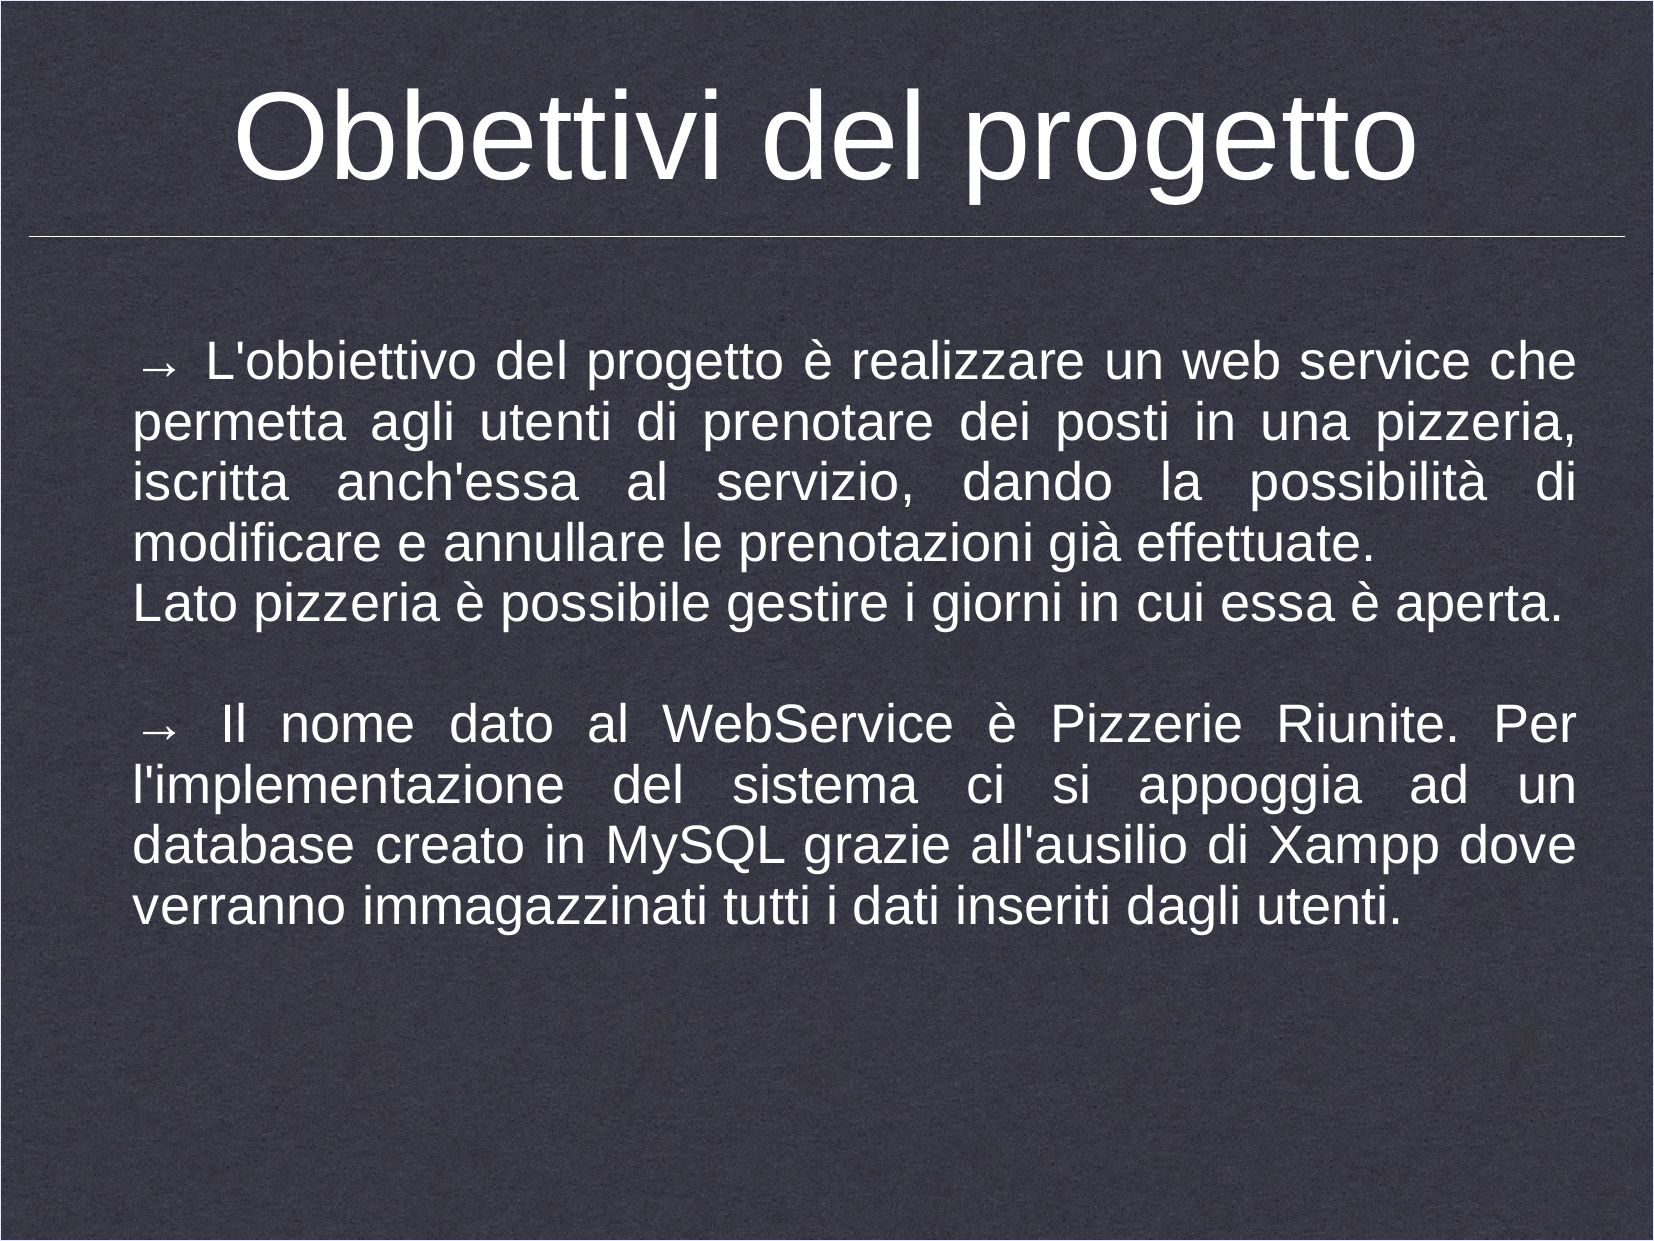

Obbettivi del progetto
→ L'obbiettivo del progetto è realizzare un web service che permetta agli utenti di prenotare dei posti in una pizzeria, iscritta anch'essa al servizio, dando la possibilità di modificare e annullare le prenotazioni già effettuate.
Lato pizzeria è possibile gestire i giorni in cui essa è aperta.
→ Il nome dato al WebService è Pizzerie Riunite. Per l'implementazione del sistema ci si appoggia ad un database creato in MySQL grazie all'ausilio di Xampp dove verranno immagazzinati tutti i dati inseriti dagli utenti.